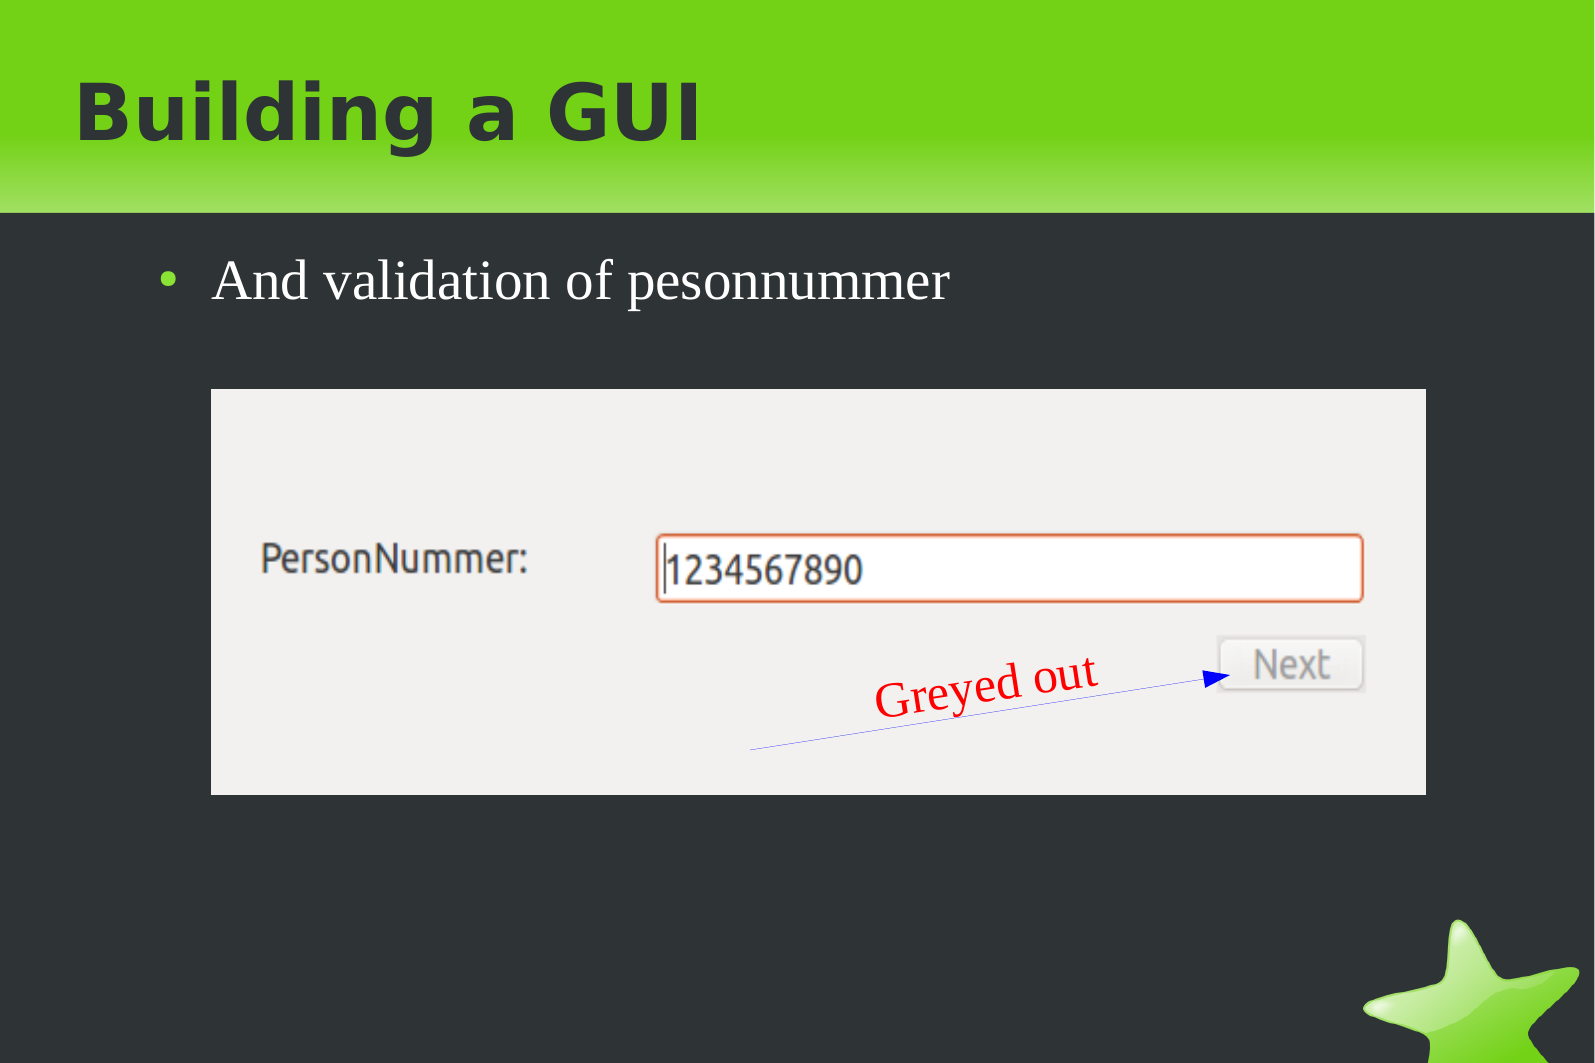

# Building a GUI
And validation of pesonnummer
Greyed out